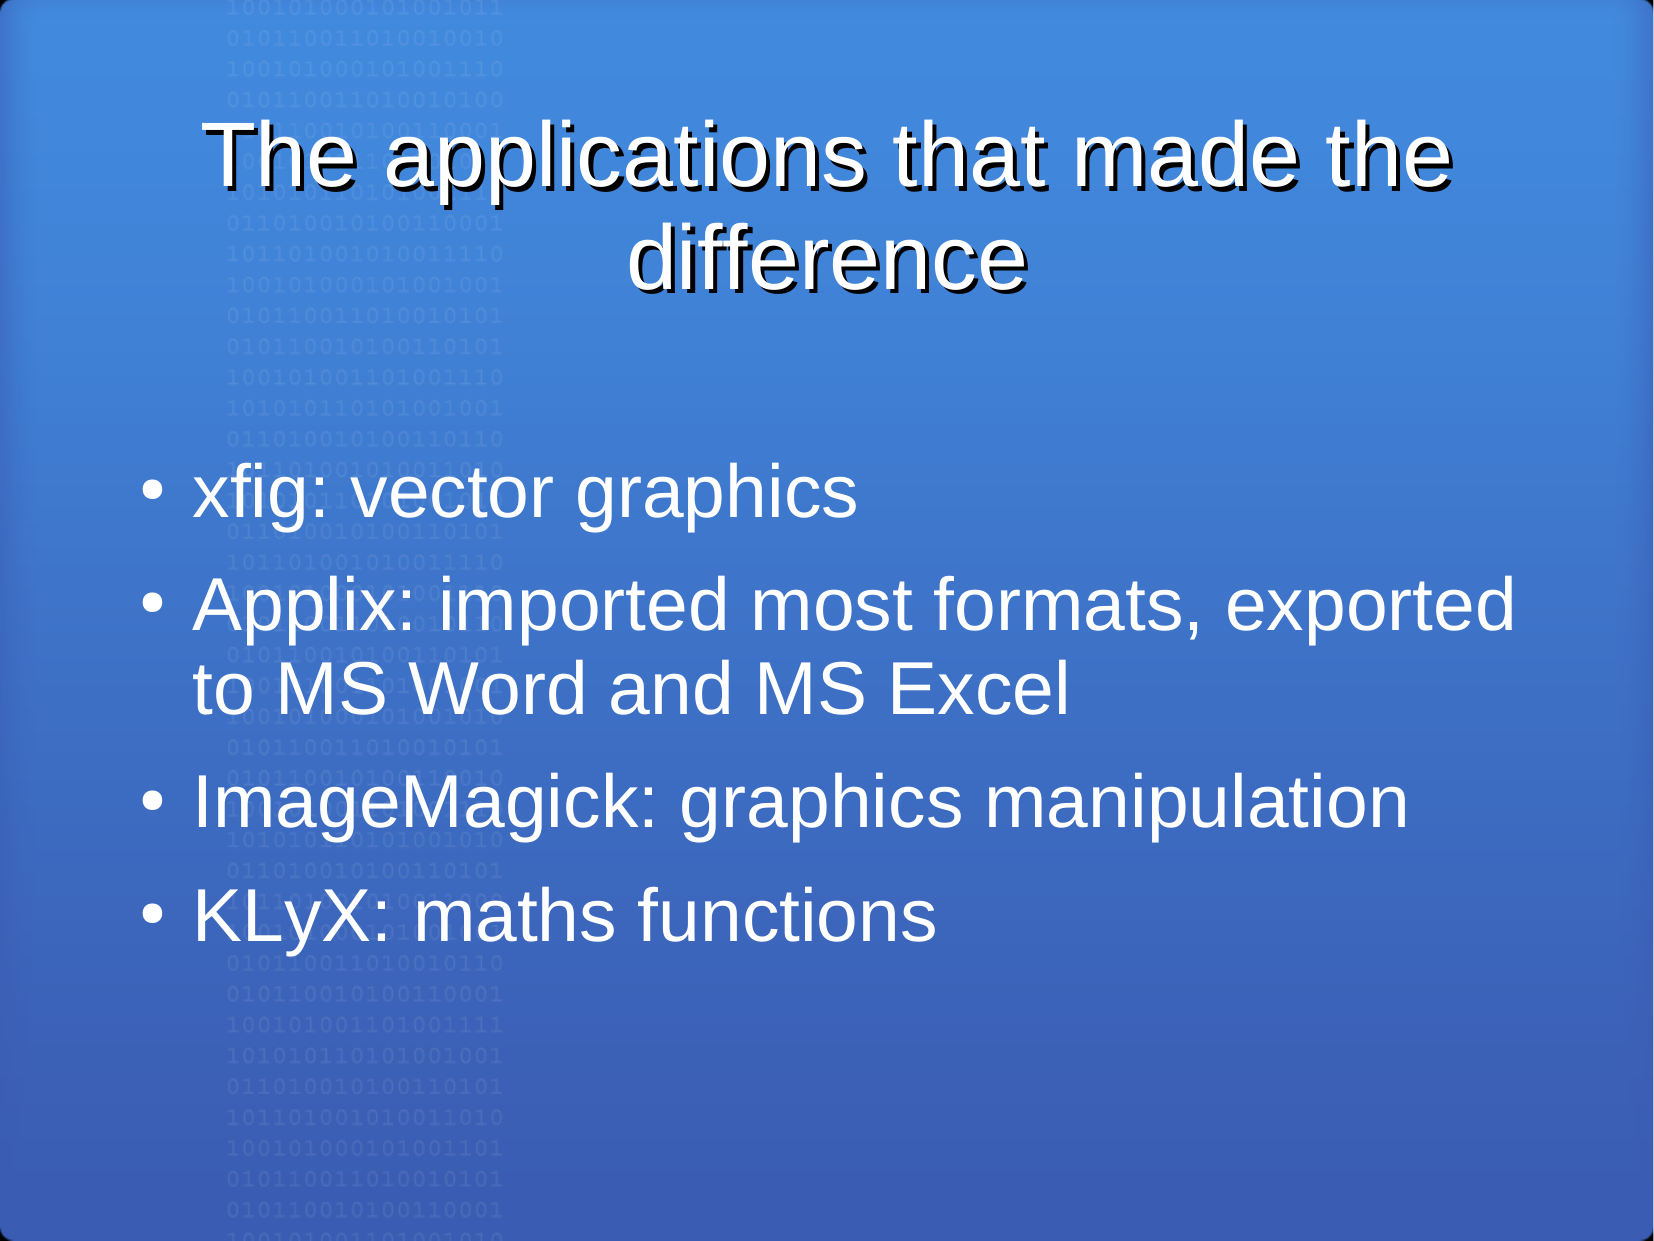

# The applications that made the difference
xfig: vector graphics
Applix: imported most formats, exported to MS Word and MS Excel
ImageMagick: graphics manipulation
KLyX: maths functions